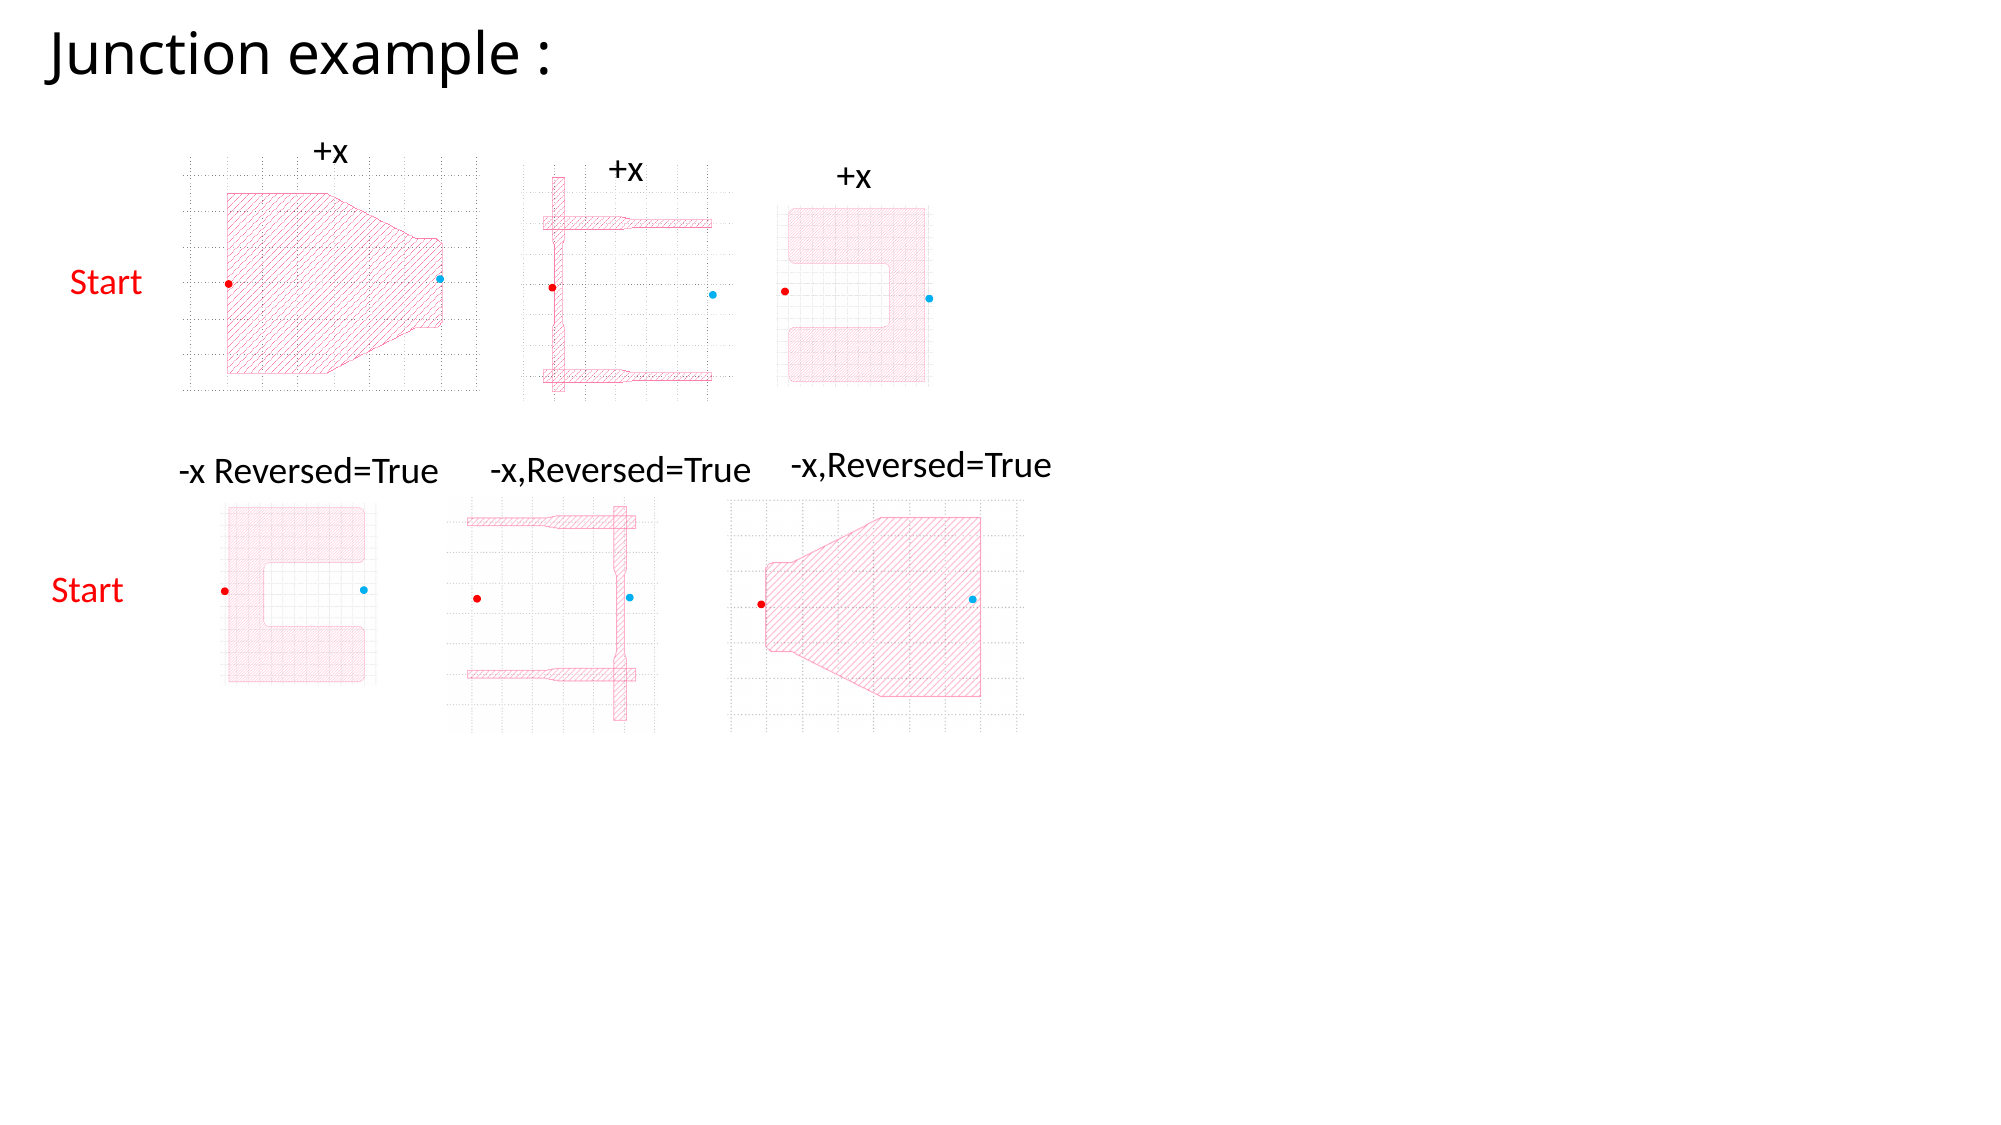

Junction example :
+x
+x
+x
Start
-x,Reversed=True
-x,Reversed=True
-x Reversed=True
Start